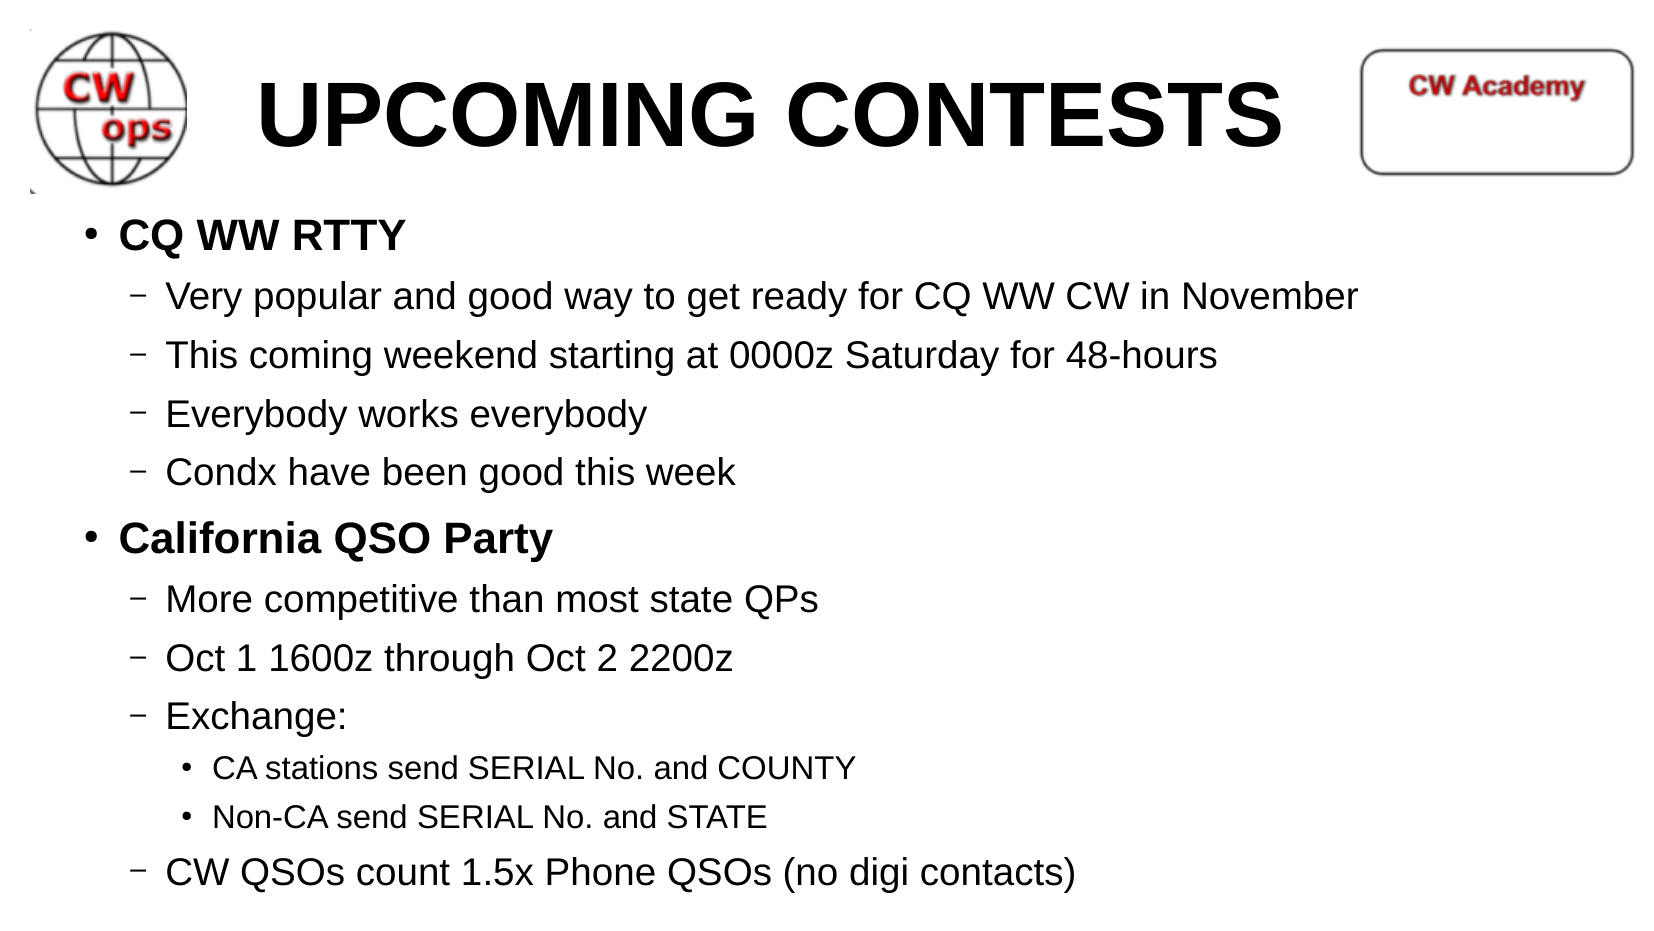

# UPCOMING CONTESTS
CQ WW RTTY
Very popular and good way to get ready for CQ WW CW in November
This coming weekend starting at 0000z Saturday for 48-hours
Everybody works everybody
Condx have been good this week
California QSO Party
More competitive than most state QPs
Oct 1 1600z through Oct 2 2200z
Exchange:
CA stations send SERIAL No. and COUNTY
Non-CA send SERIAL No. and STATE
CW QSOs count 1.5x Phone QSOs (no digi contacts)